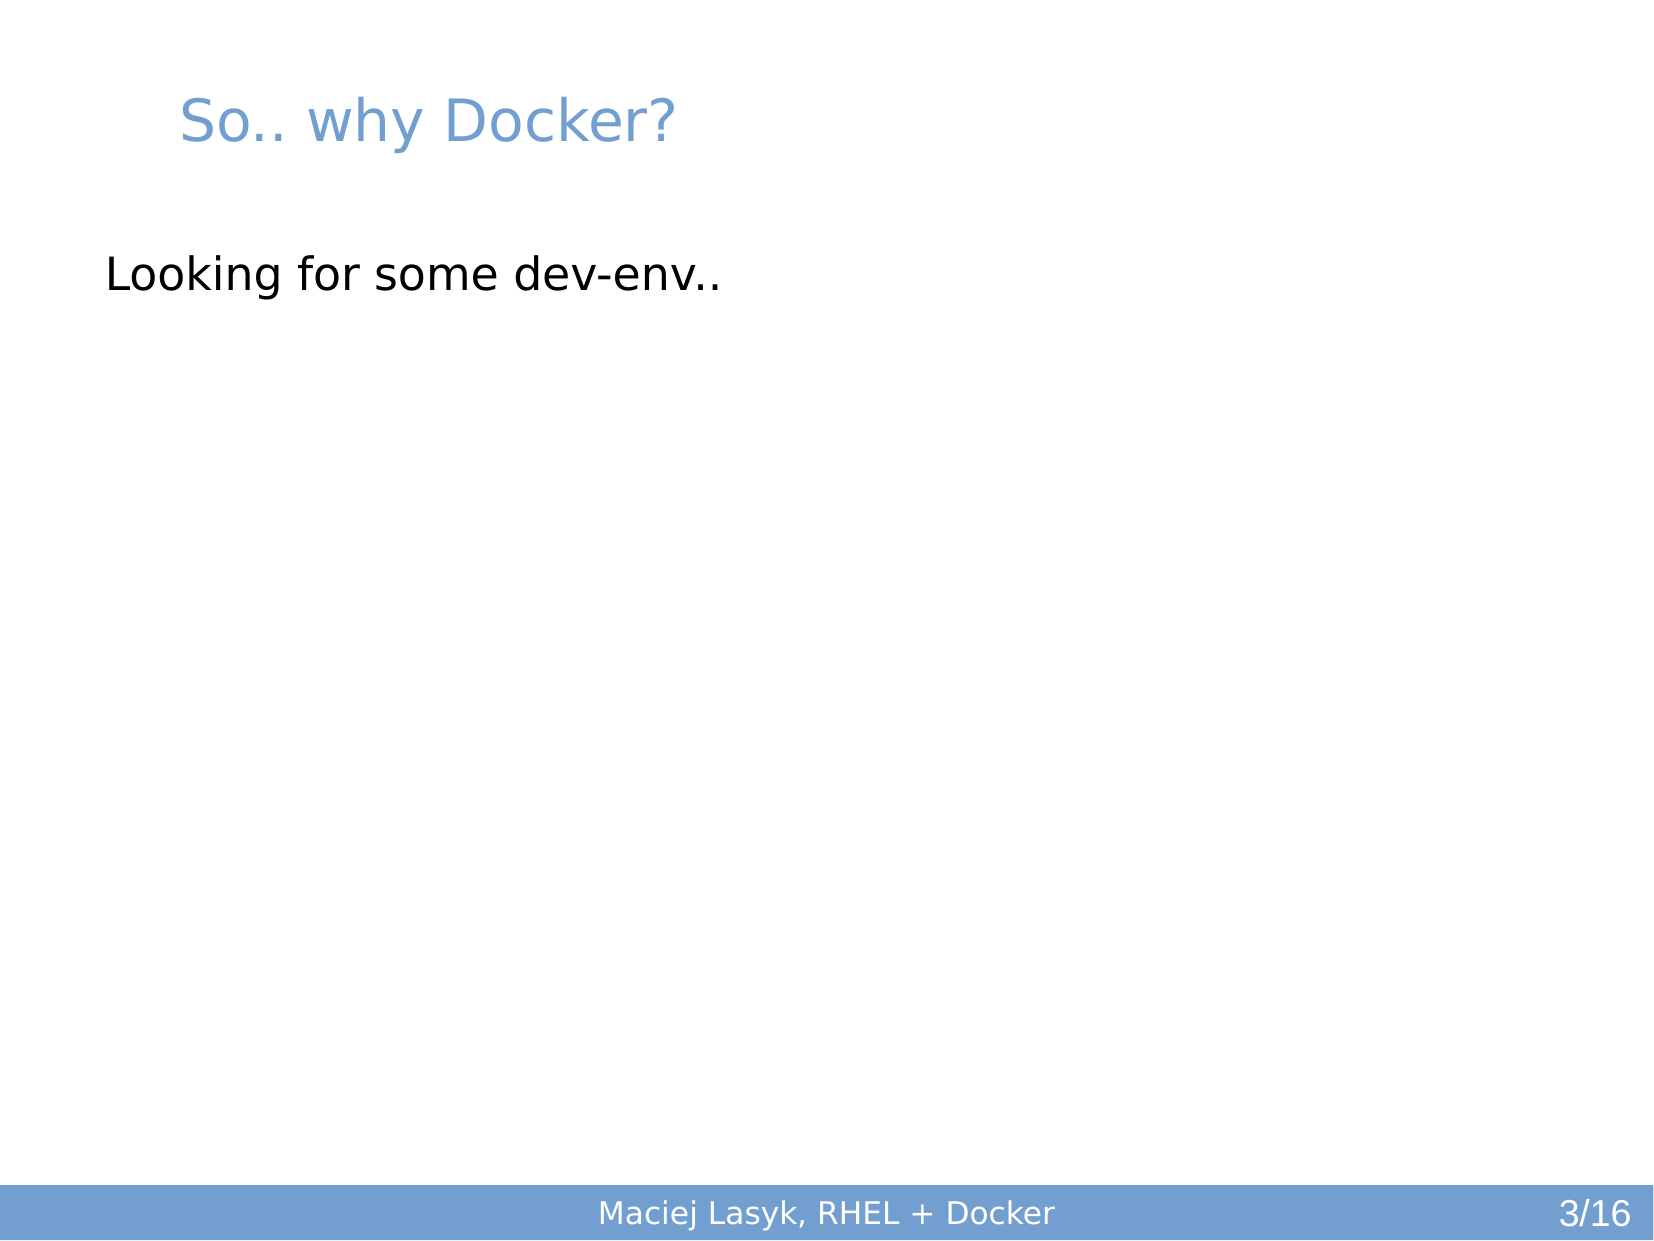

So.. why Docker?
Looking for some dev-env..
 3/16
Maciej Lasyk, RHEL + Docker